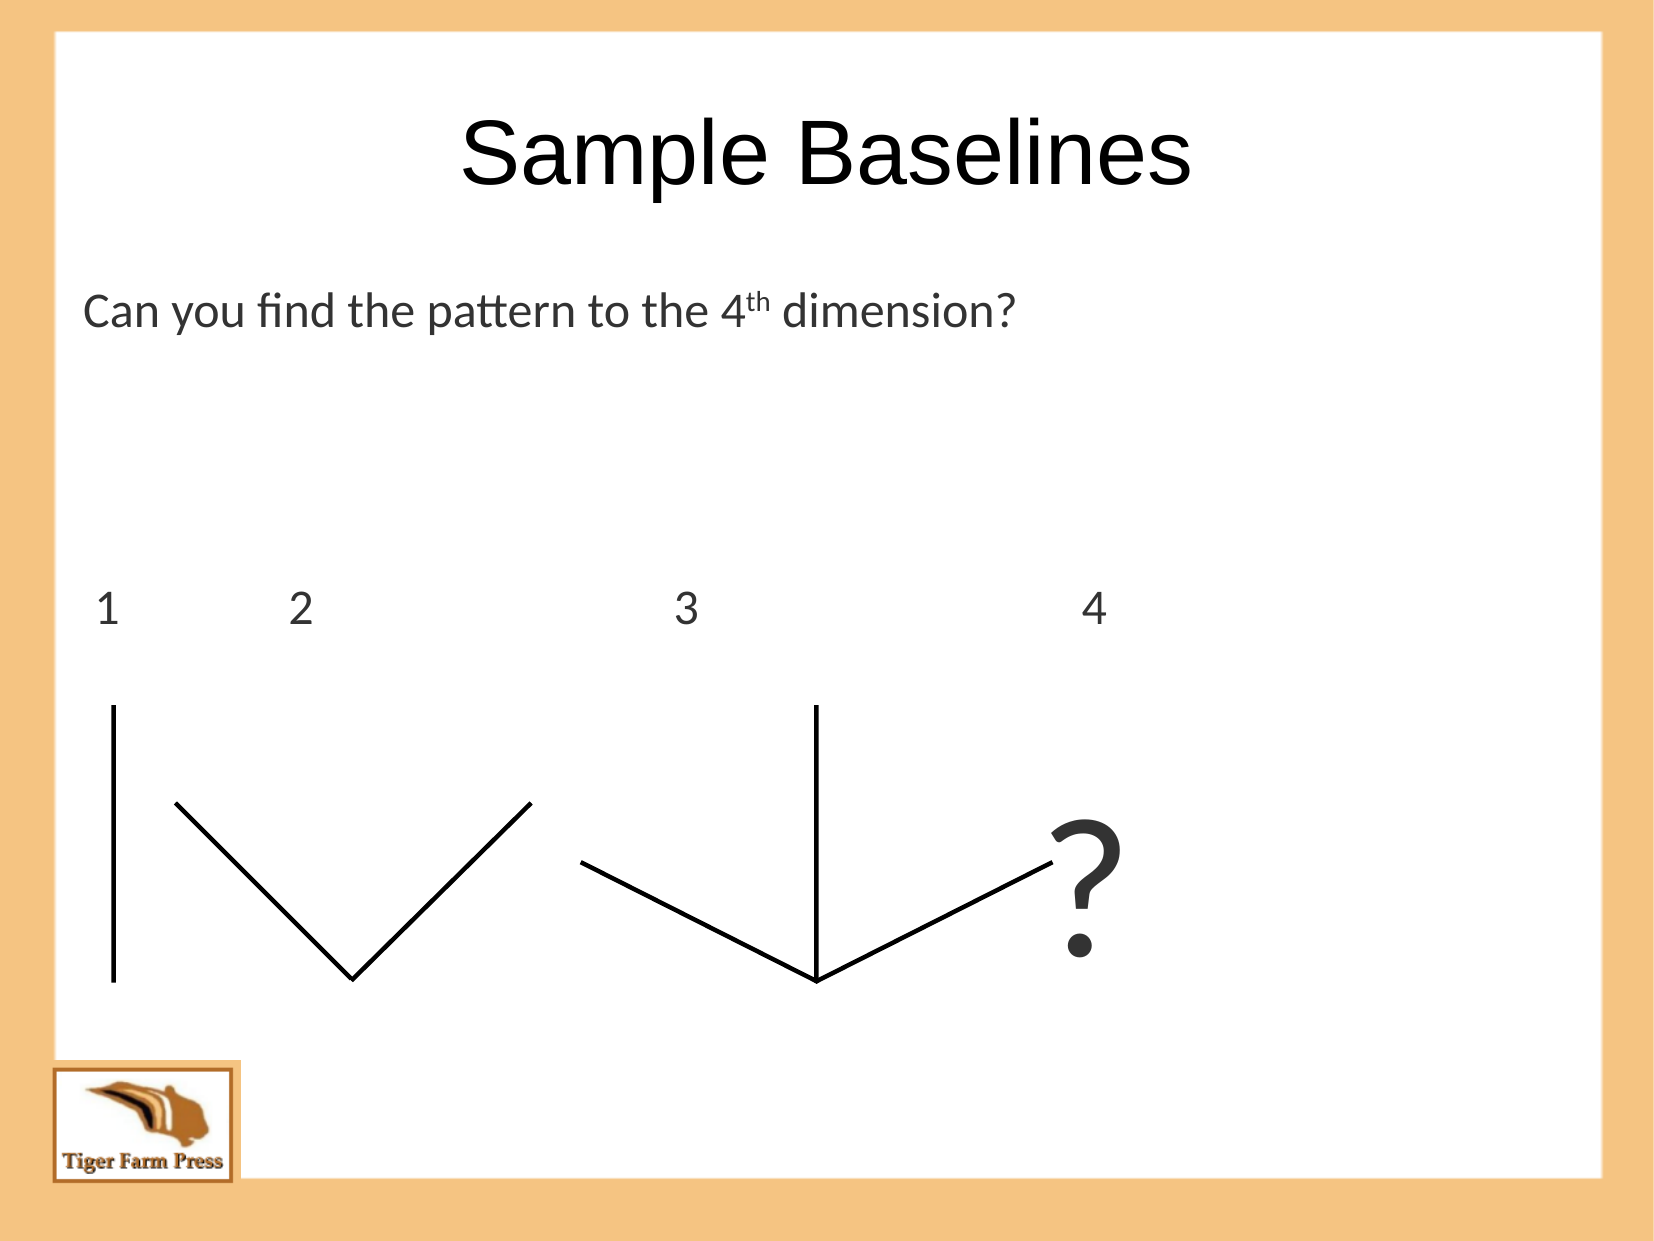

# Sample Baselines
Can you find the pattern to the 4th dimension?
 1 2 3 4
 ?